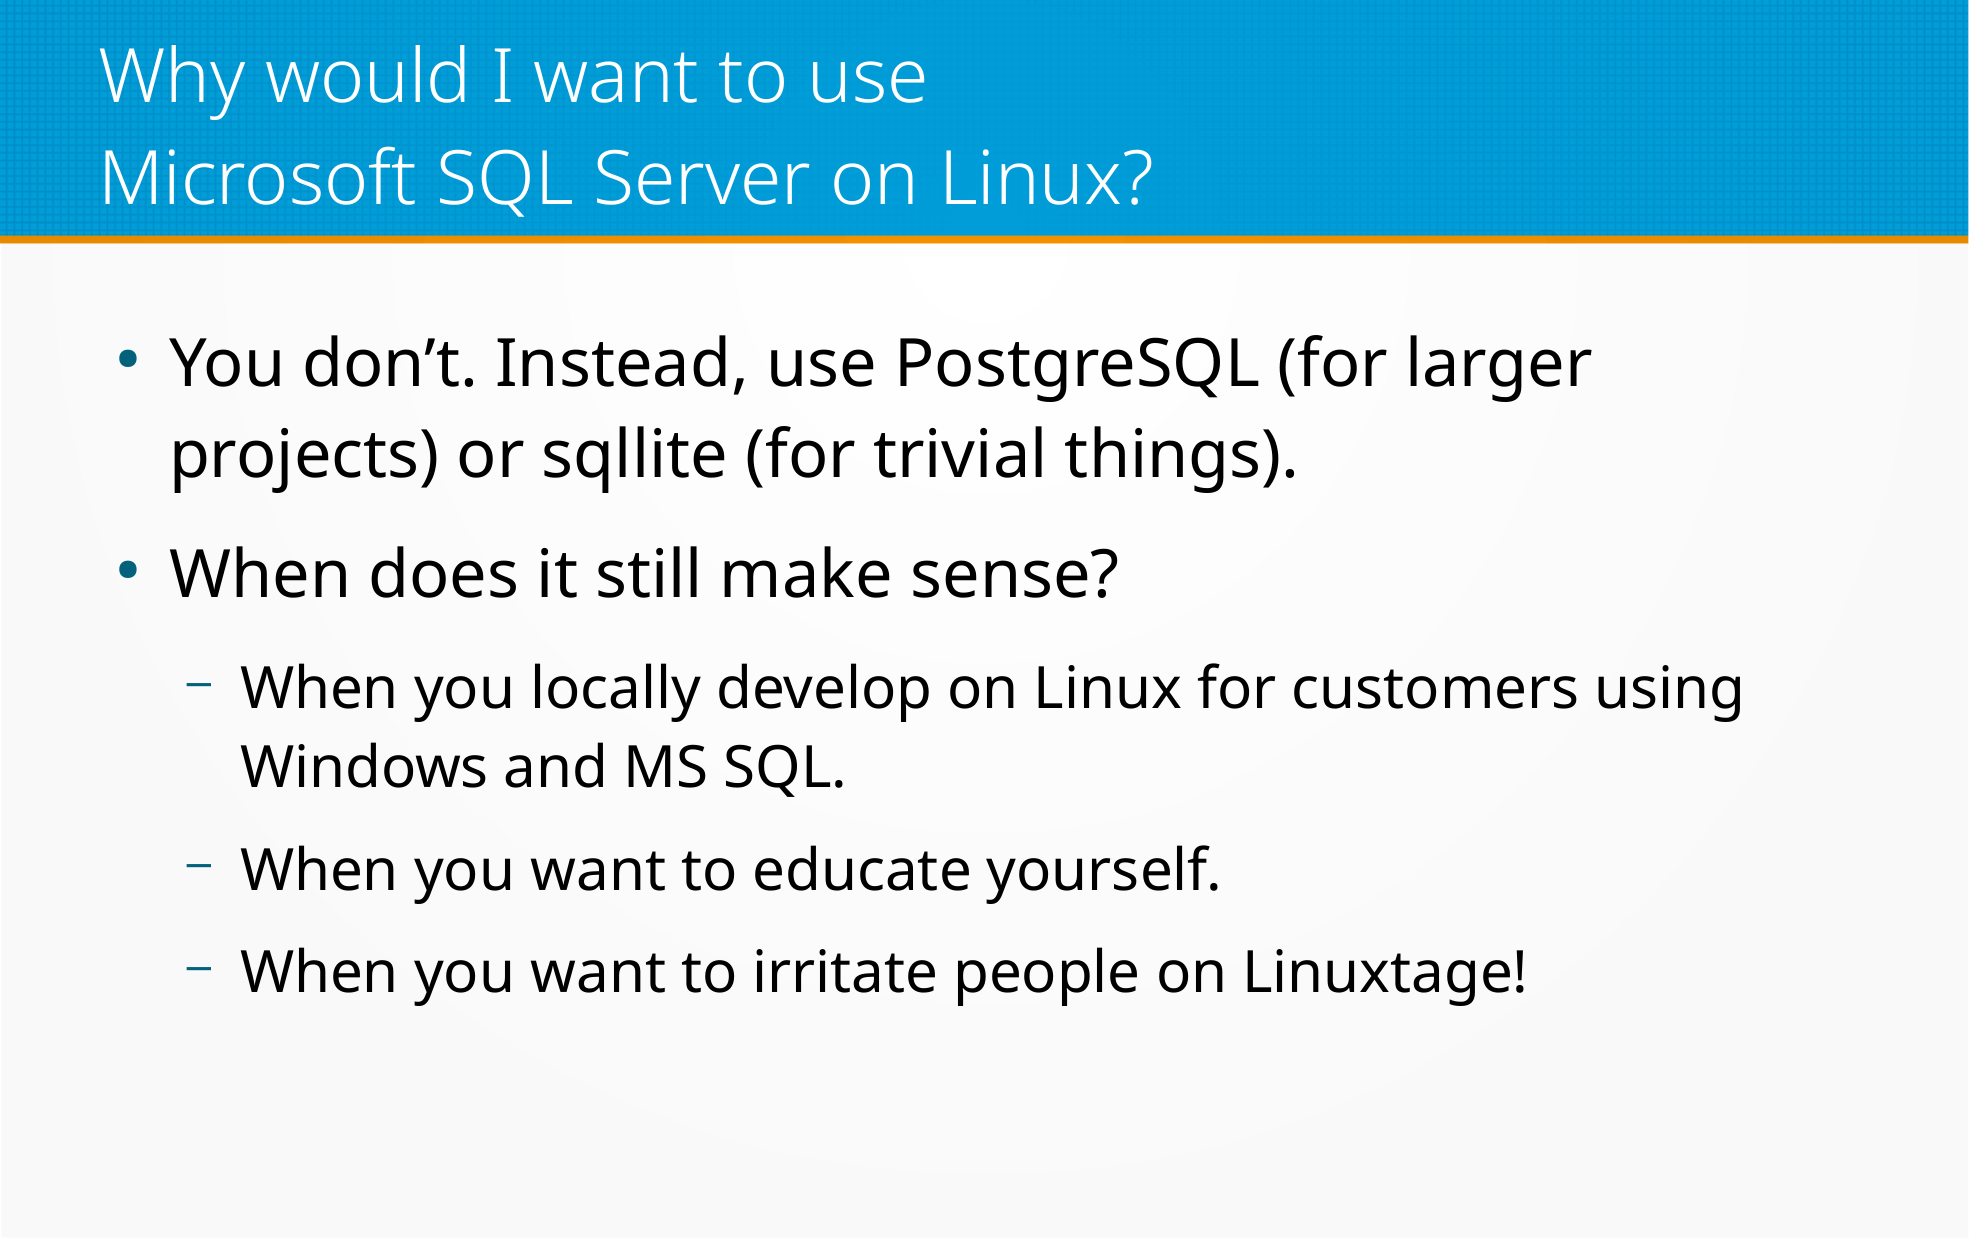

# Why would I want to use Microsoft SQL Server on Linux?
You don’t. Instead, use PostgreSQL (for larger projects) or sqllite (for trivial things).
When does it still make sense?
When you locally develop on Linux for customers using Windows and MS SQL.
When you want to educate yourself.
When you want to irritate people on Linuxtage!